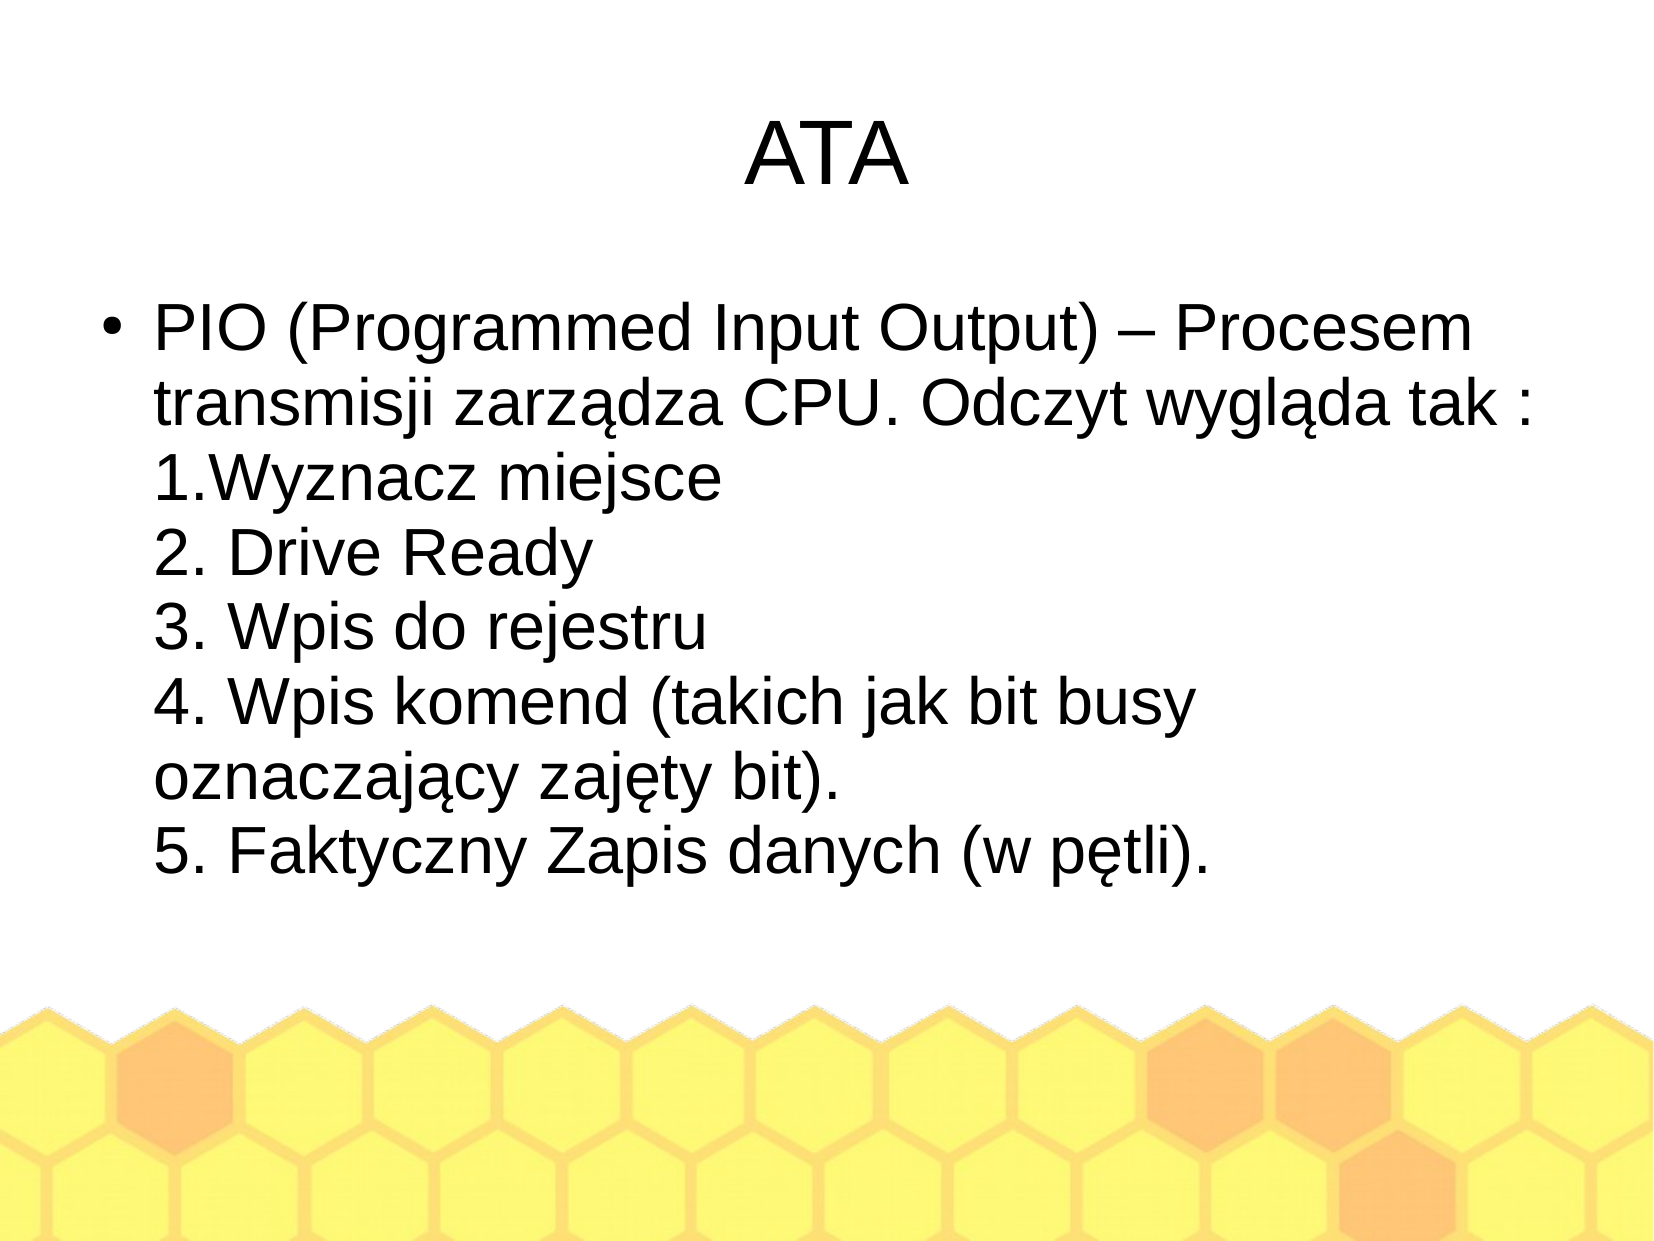

# ATA
PIO (Programmed Input Output) – Procesem transmisji zarządza CPU. Odczyt wygląda tak :
1.Wyznacz miejsce
2. Drive Ready
3. Wpis do rejestru
4. Wpis komend (takich jak bit busy oznaczający zajęty bit).
5. Faktyczny Zapis danych (w pętli).